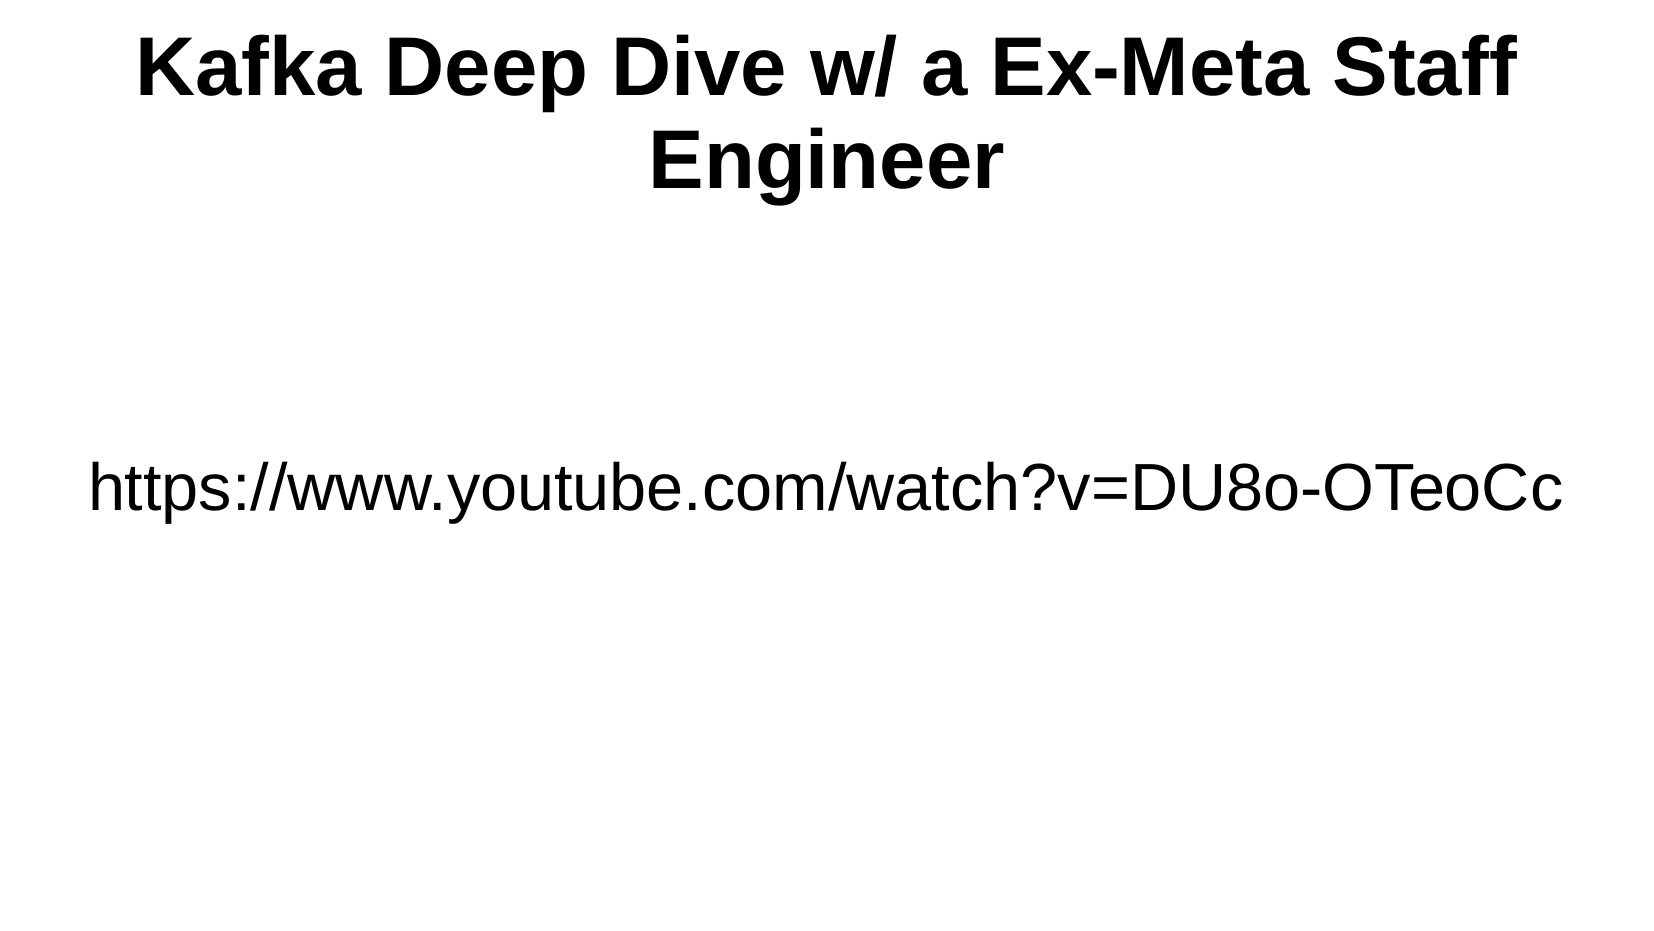

# Kafka Deep Dive w/ a Ex-Meta Staff Engineer
https://www.youtube.com/watch?v=DU8o-OTeoCc